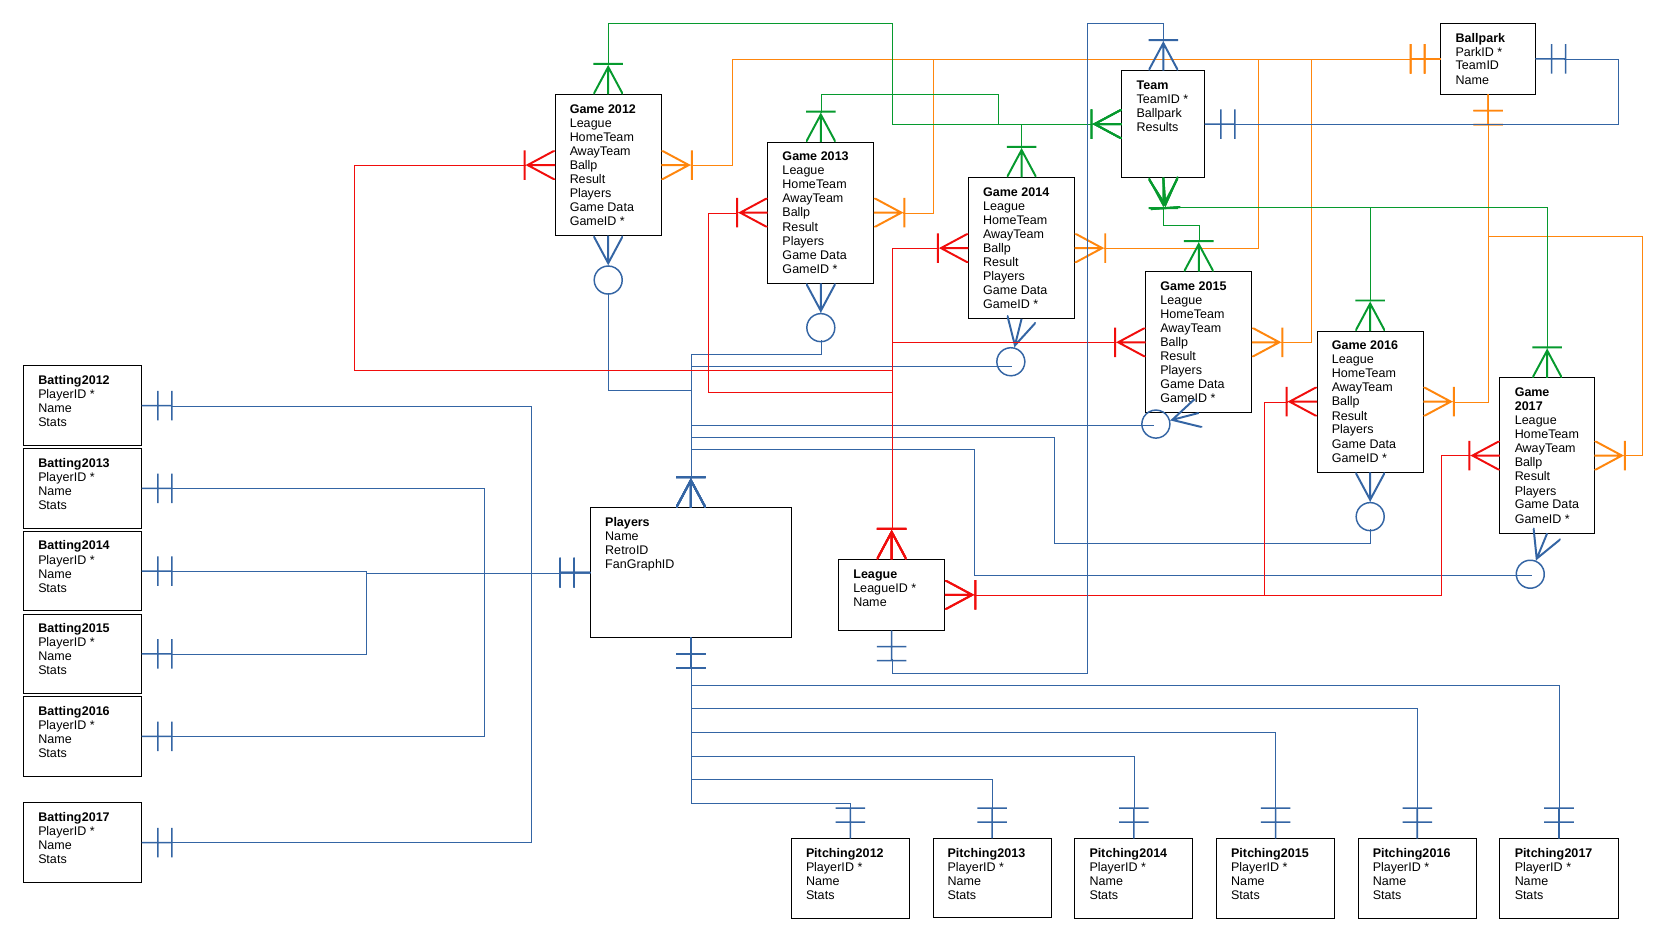

Ballpark
ParkID *
TeamID
Name
Team
TeamID *
Ballpark
Results
Game 2012
League
HomeTeam
AwayTeam
Ballp
Result
Players
Game Data
GameID *
Game 2013
League
HomeTeam
AwayTeam
Ballp
Result
Players
Game Data
GameID *
Game 2014
League
HomeTeam
AwayTeam
Ballp
Result
Players
Game Data
GameID *
Game 2015
League
HomeTeam
AwayTeam
Ballp
Result
Players
Game Data
GameID *
Game 2016
League
HomeTeam
AwayTeam
Ballp
Result
Players
Game Data
GameID *
Batting2012
PlayerID *
Name
Stats
Game 2017
League
HomeTeam
AwayTeam
Ballp
Result
Players
Game Data
GameID *
Batting2013
PlayerID *
Name
Stats
Players
Name
RetroID
FanGraphID
Batting2014
PlayerID *
Name
Stats
League
LeagueID *
Name
Batting2015
PlayerID *
Name
Stats
Batting2016
PlayerID *
Name
Stats
Batting2017
PlayerID *
Name
Stats
Pitching2013
PlayerID *
Name
Stats
Pitching2012
PlayerID *
Name
Stats
Pitching2014
PlayerID *
Name
Stats
Pitching2015
PlayerID *
Name
Stats
Pitching2016
PlayerID *
Name
Stats
Pitching2017
PlayerID *
Name
Stats